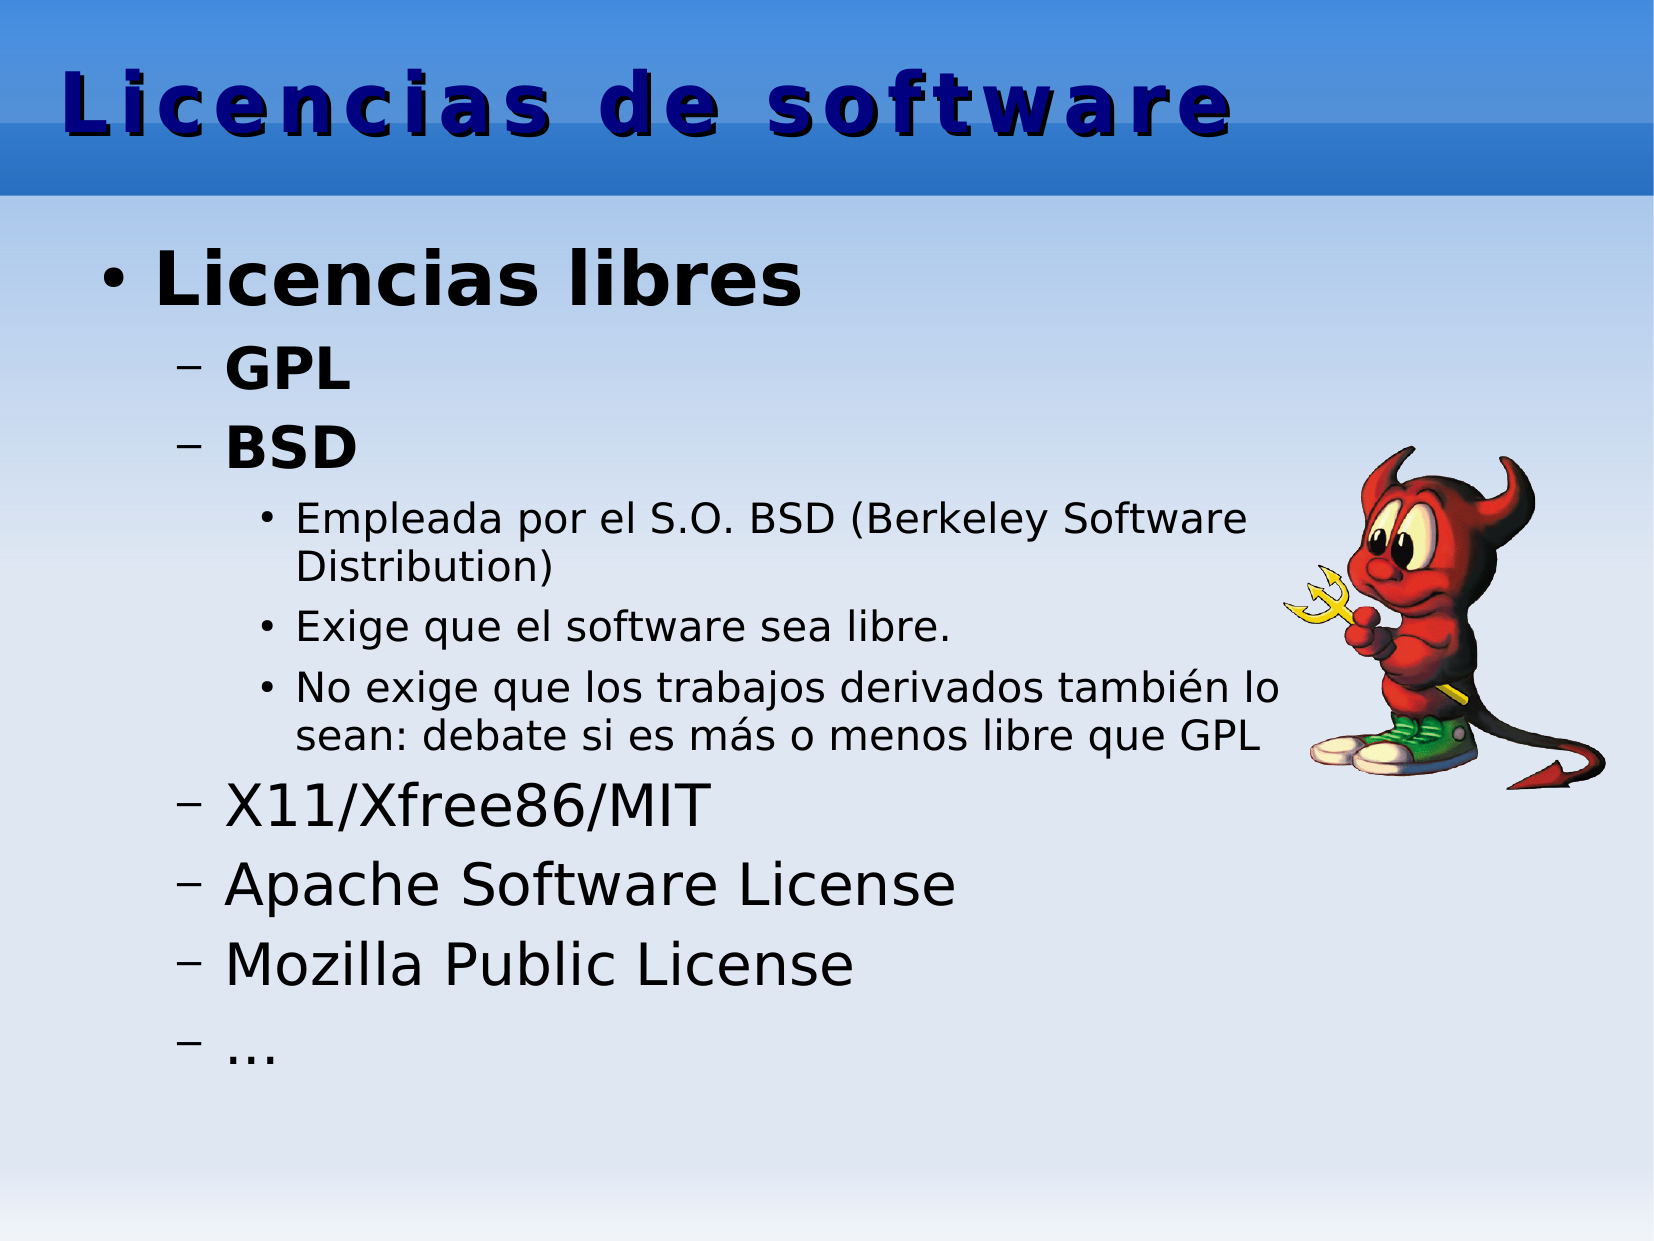

# Licencias de software
Licencias libres
GPL
BSD
Empleada por el S.O. BSD (Berkeley Software Distribution)
Exige que el software sea libre.
No exige que los trabajos derivados también lo sean: debate si es más o menos libre que GPL
X11/Xfree86/MIT
Apache Software License
Mozilla Public License
...